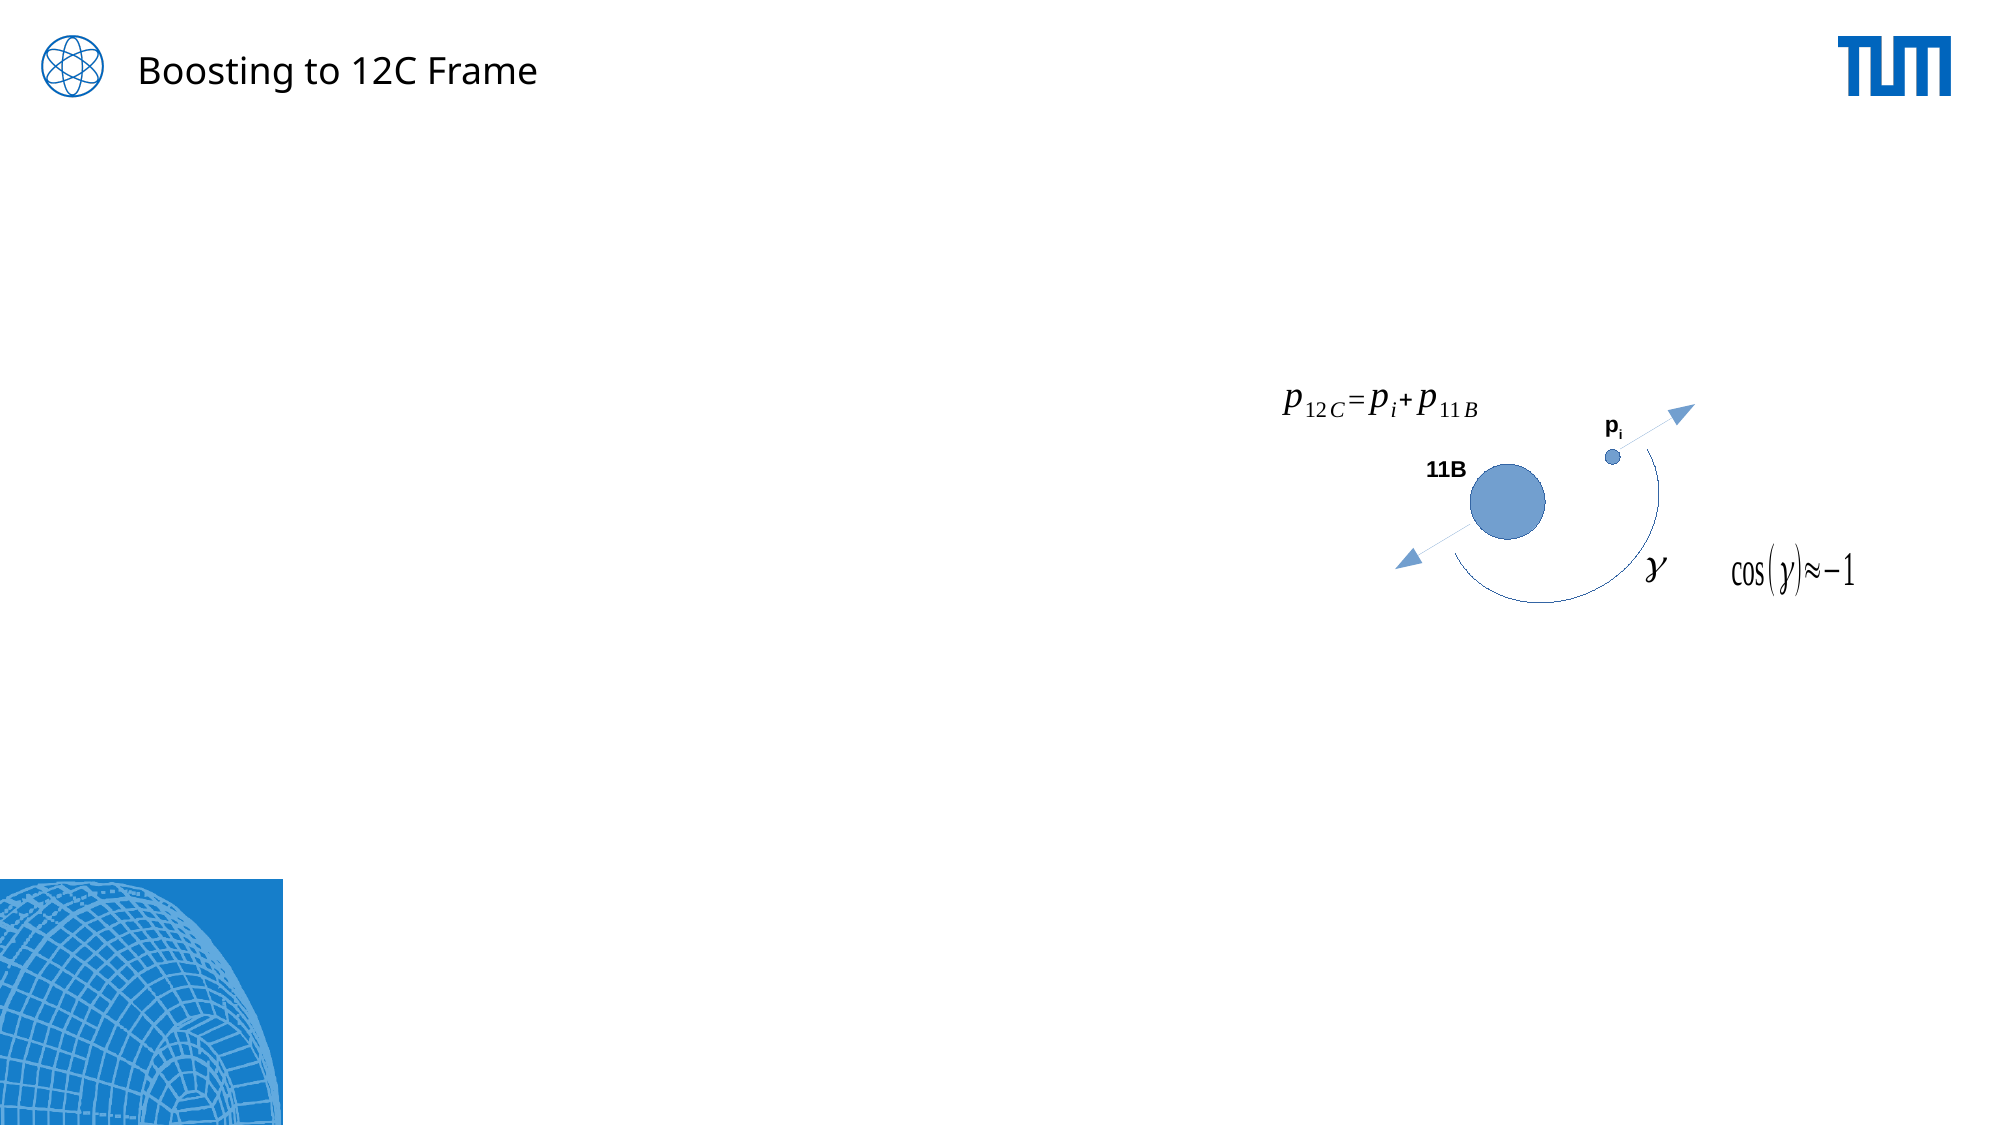

# Boosting to 12C Frame
pi
11B